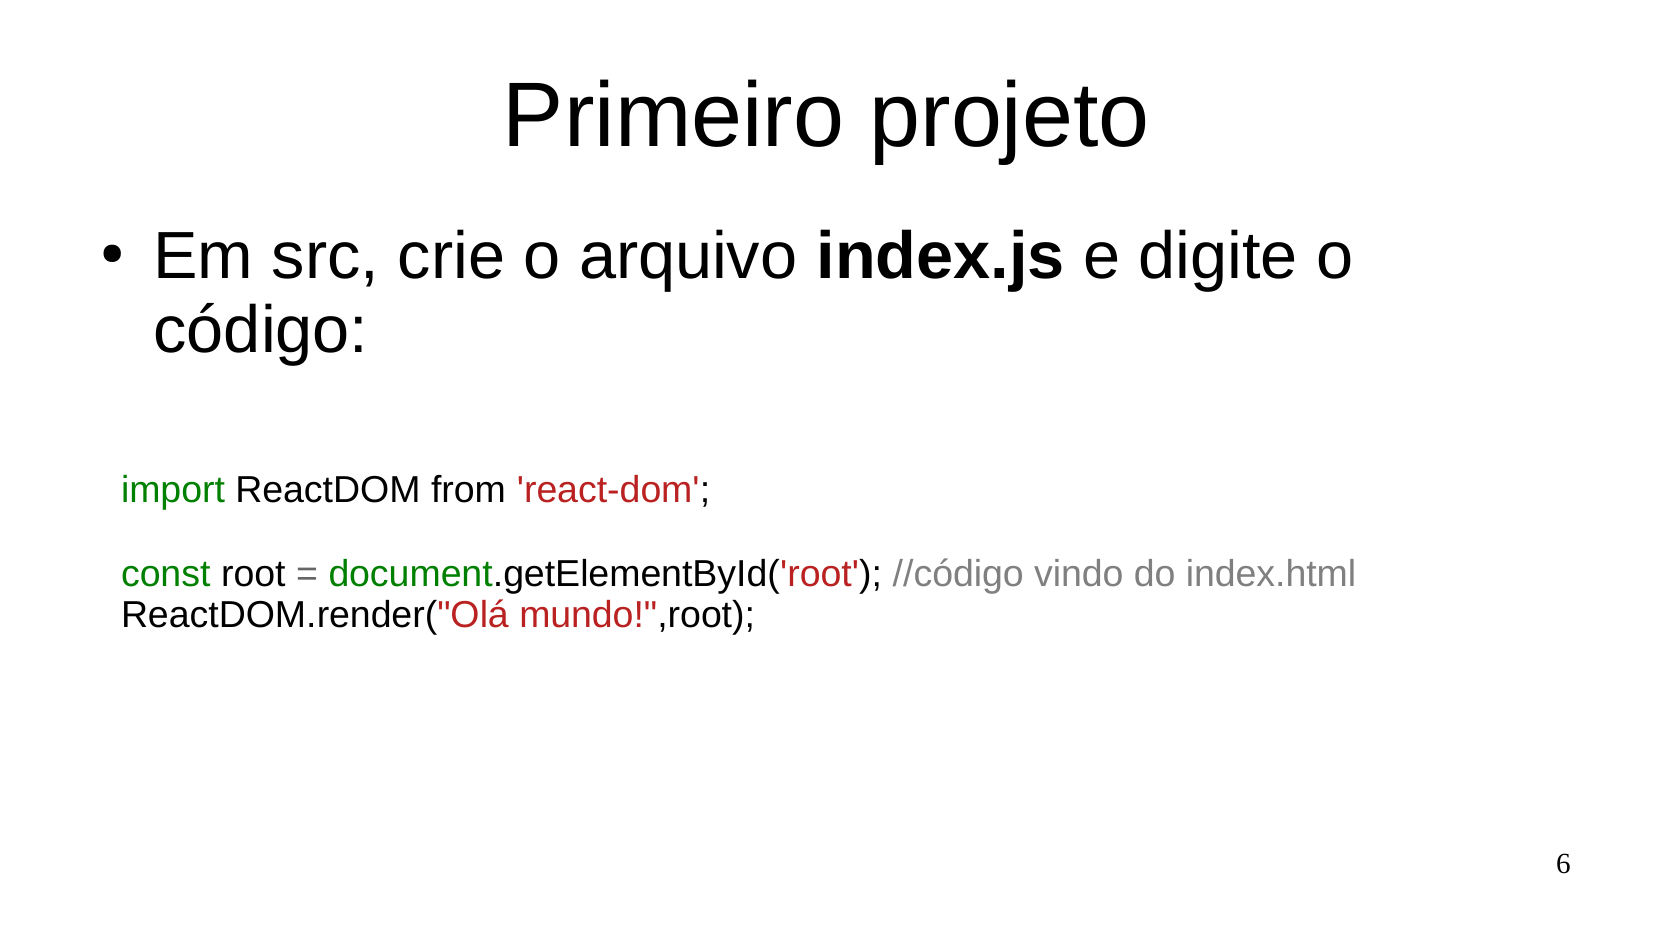

# Primeiro projeto
Em src, crie o arquivo index.js e digite o código:
import ReactDOM from 'react-dom';
const root = document.getElementById('root'); //código vindo do index.html
ReactDOM.render("Olá mundo!",root);
6